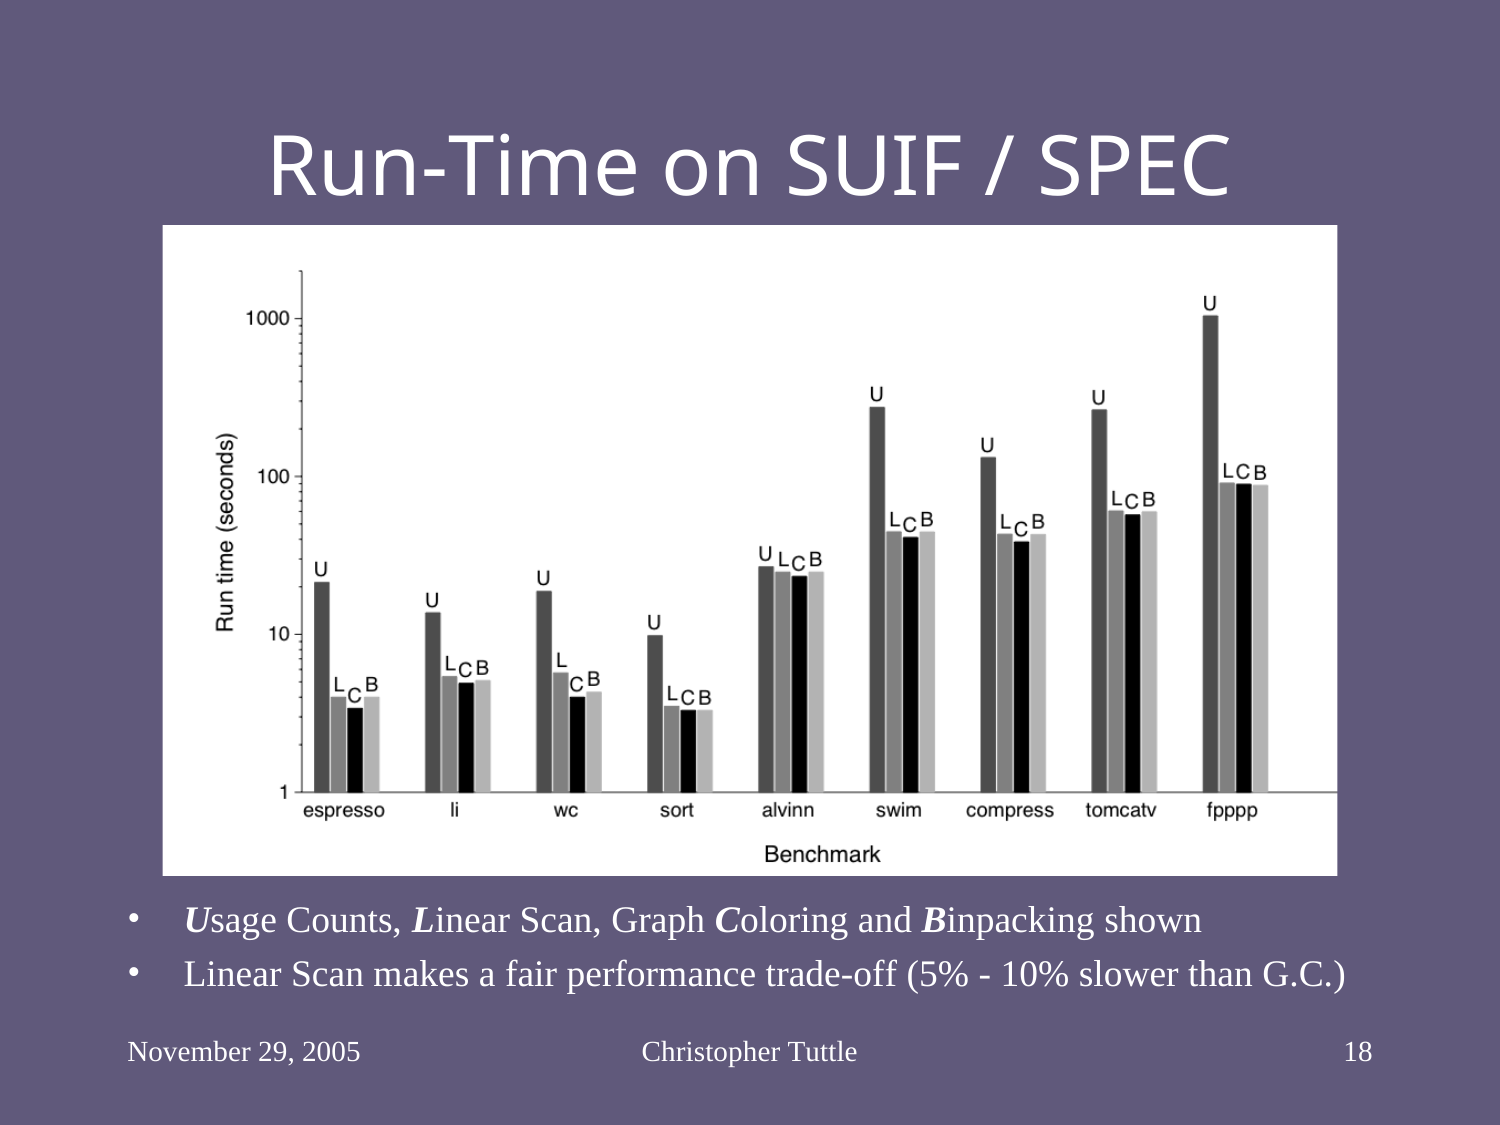

# Run-Time on SUIF / SPEC
Usage Counts, Linear Scan, Graph Coloring and Binpacking shown
Linear Scan makes a fair performance trade-off (5% - 10% slower than G.C.)
November 29, 2005
Christopher Tuttle
18